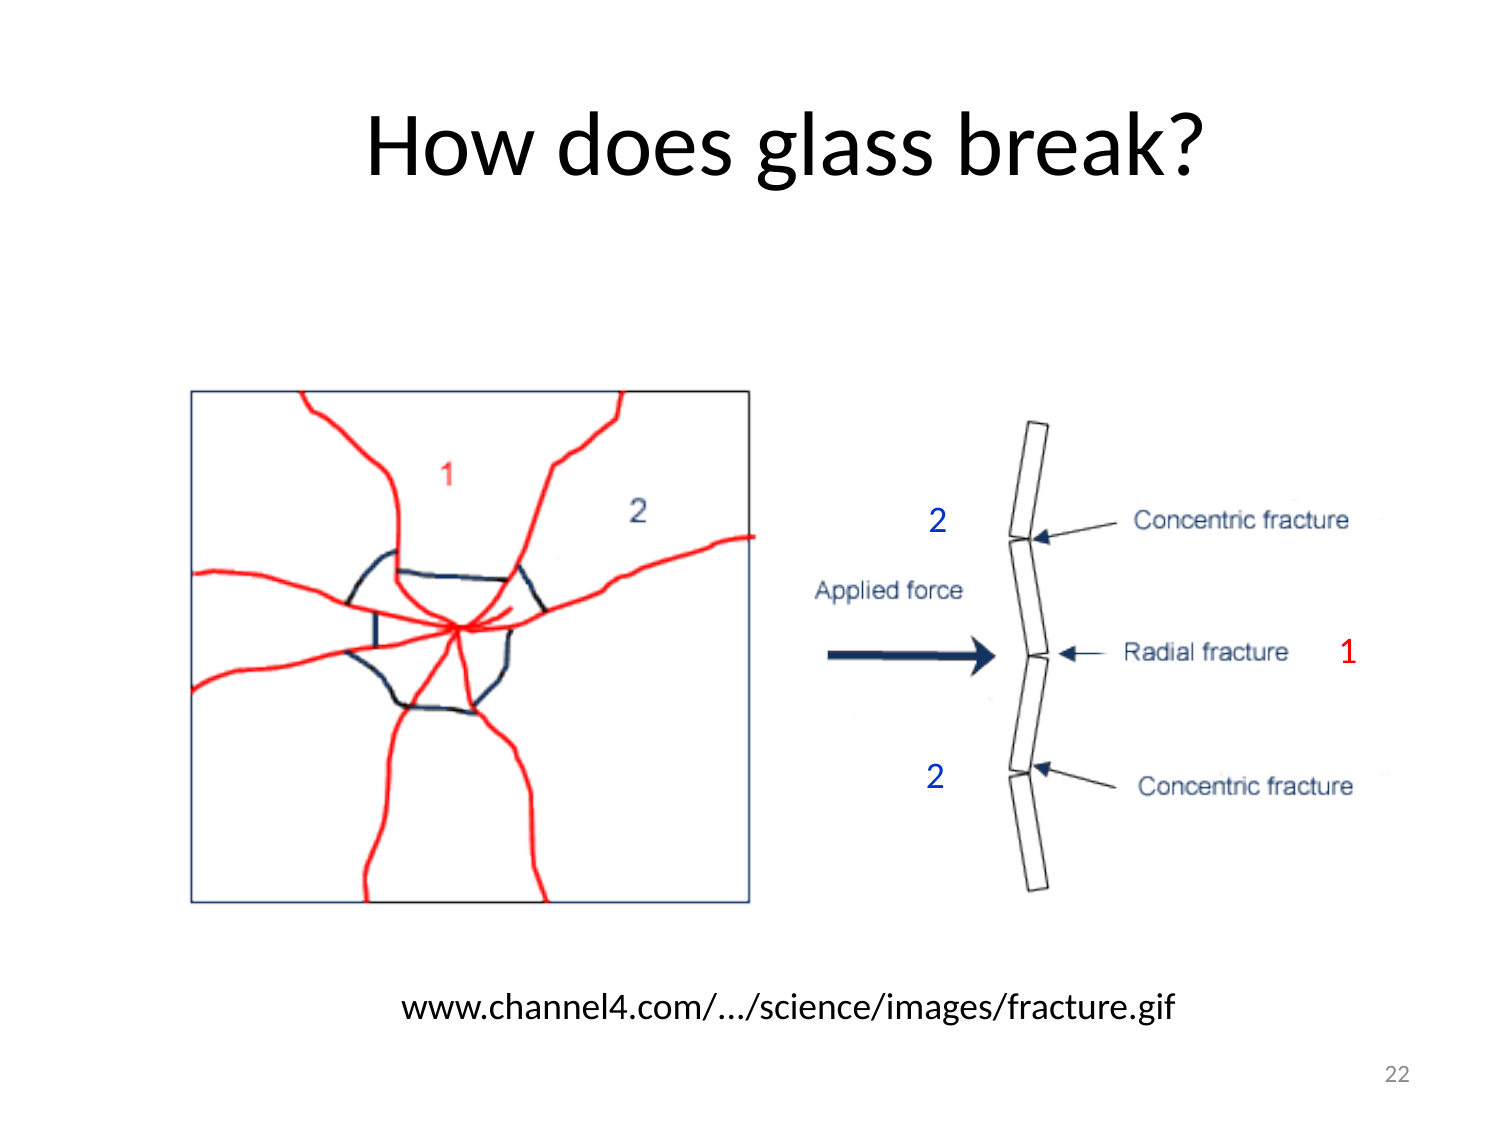

#
How does glass break?
2
1
2
www.channel4.com/.../science/images/fracture.gif
22